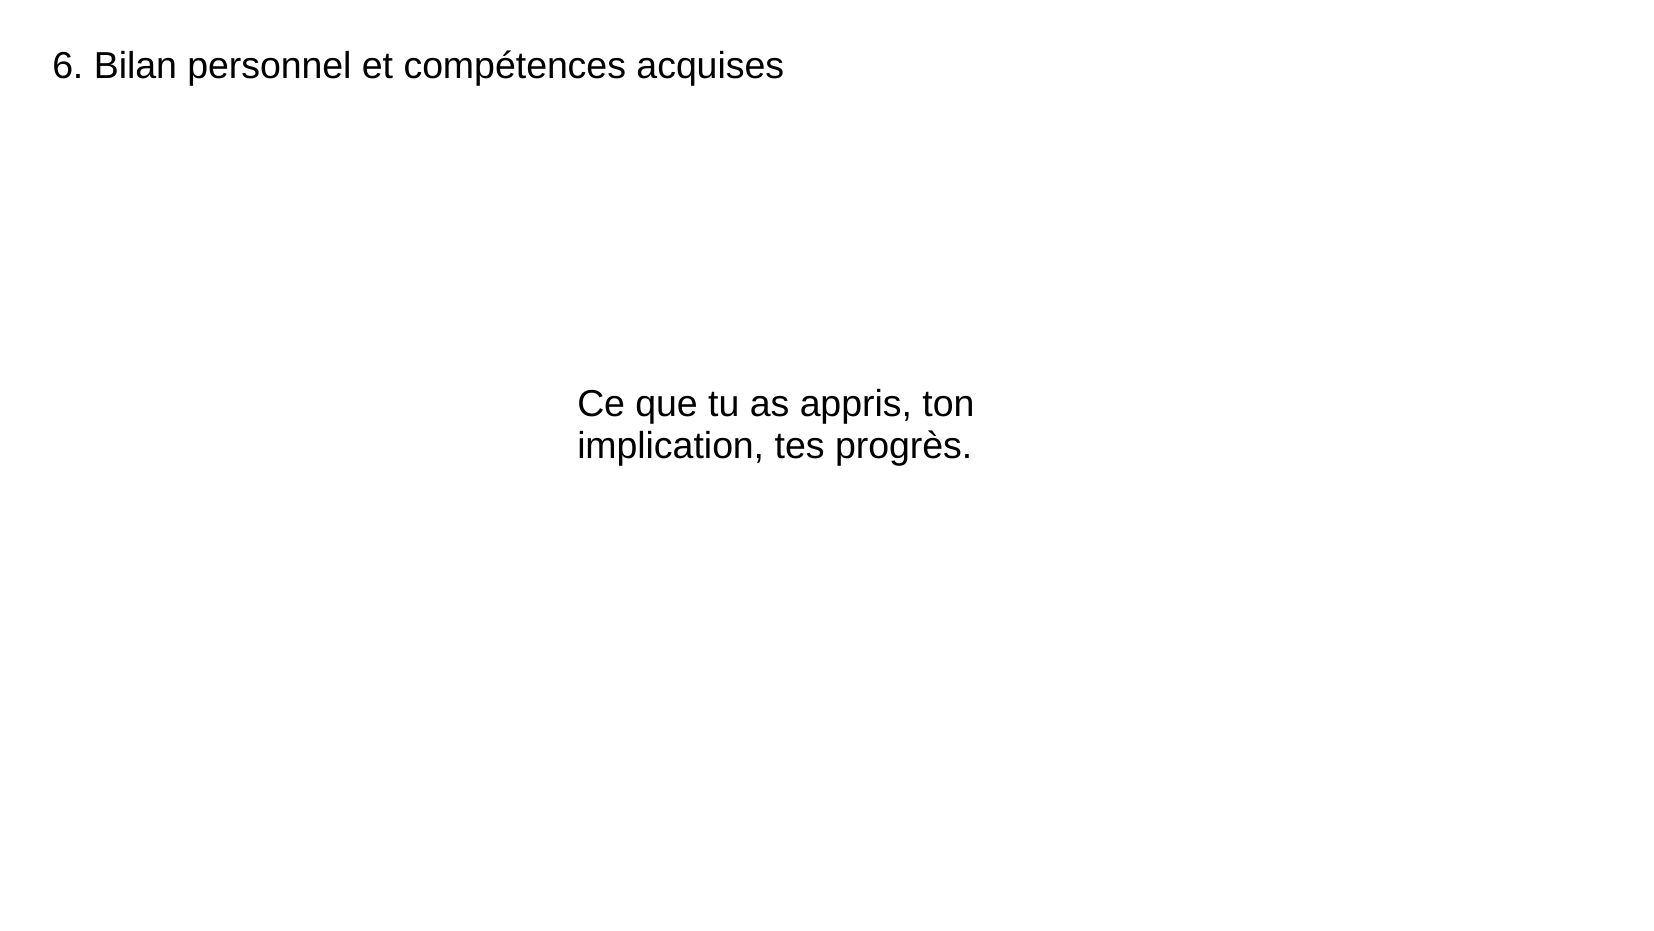

6. Bilan personnel et compétences acquises
Ce que tu as appris, ton implication, tes progrès.